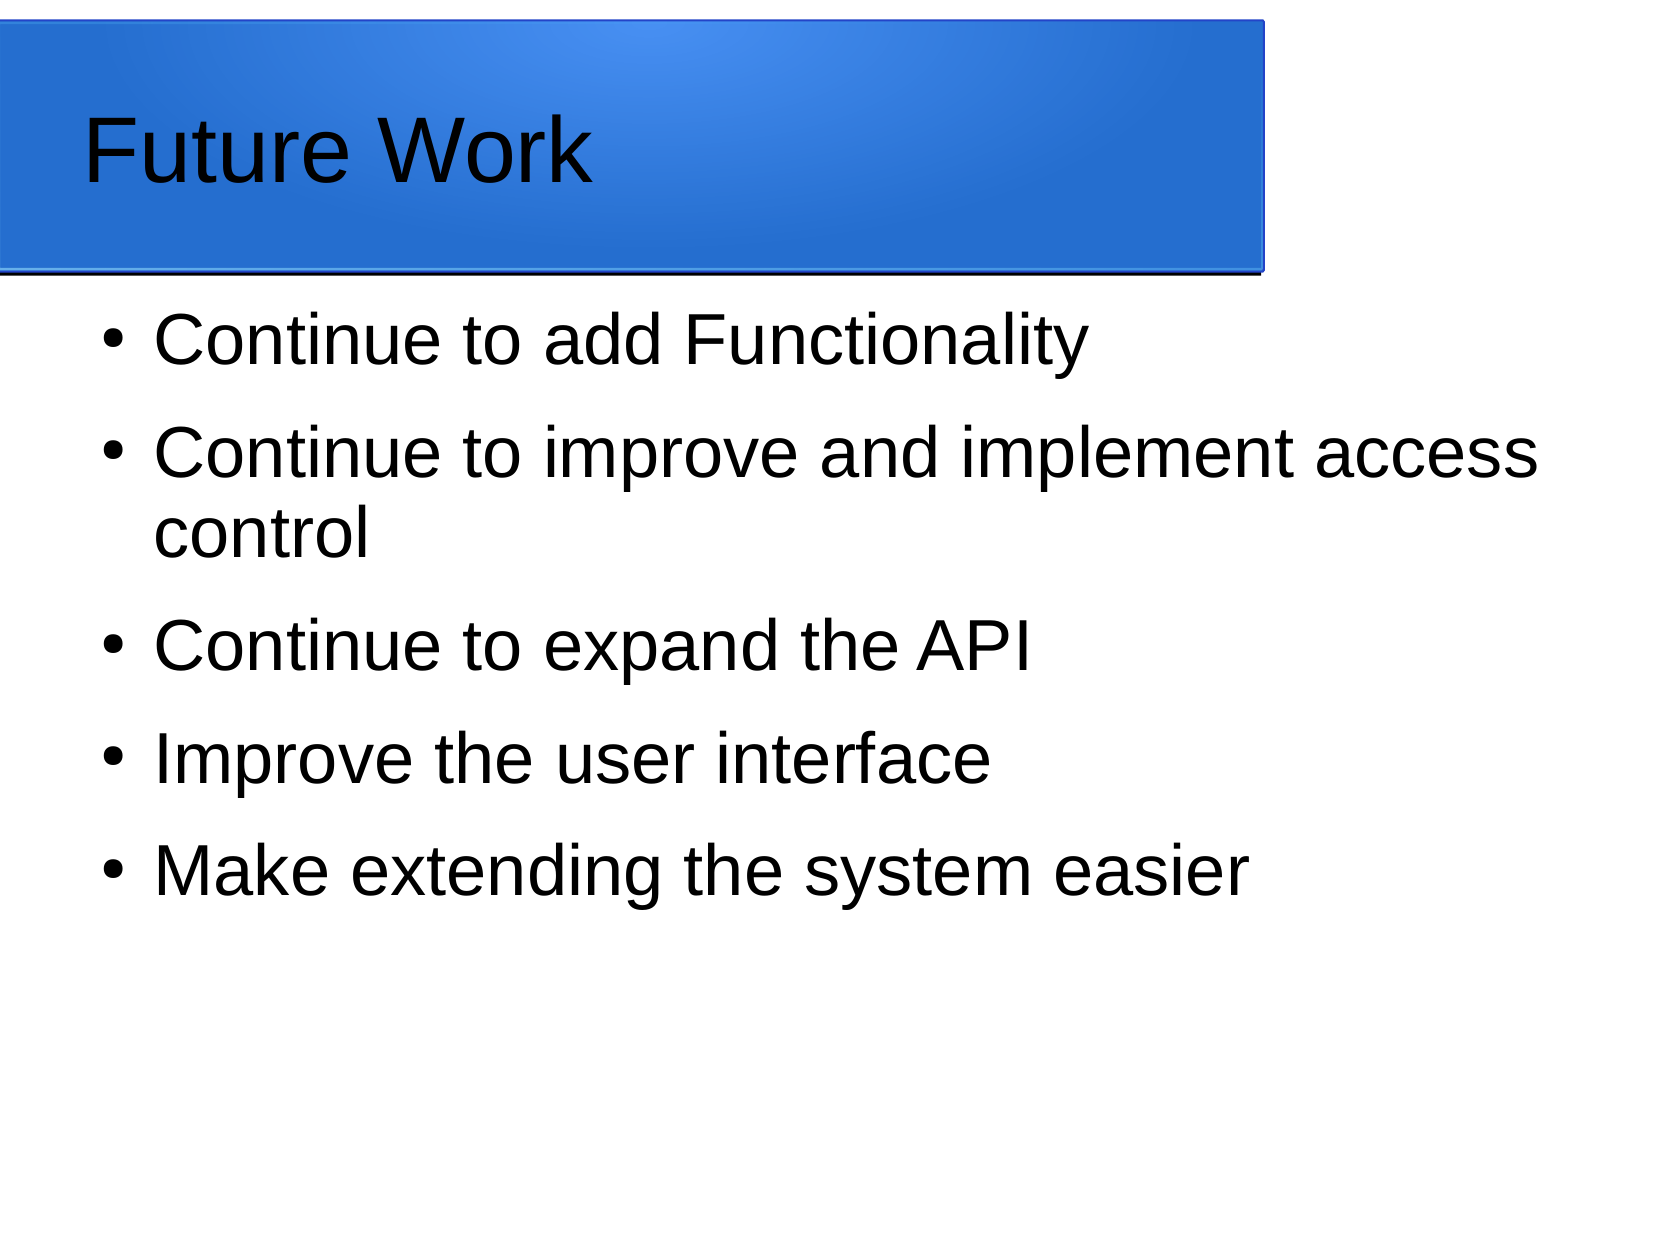

# Future Work
Continue to add Functionality
Continue to improve and implement access control
Continue to expand the API
Improve the user interface
Make extending the system easier